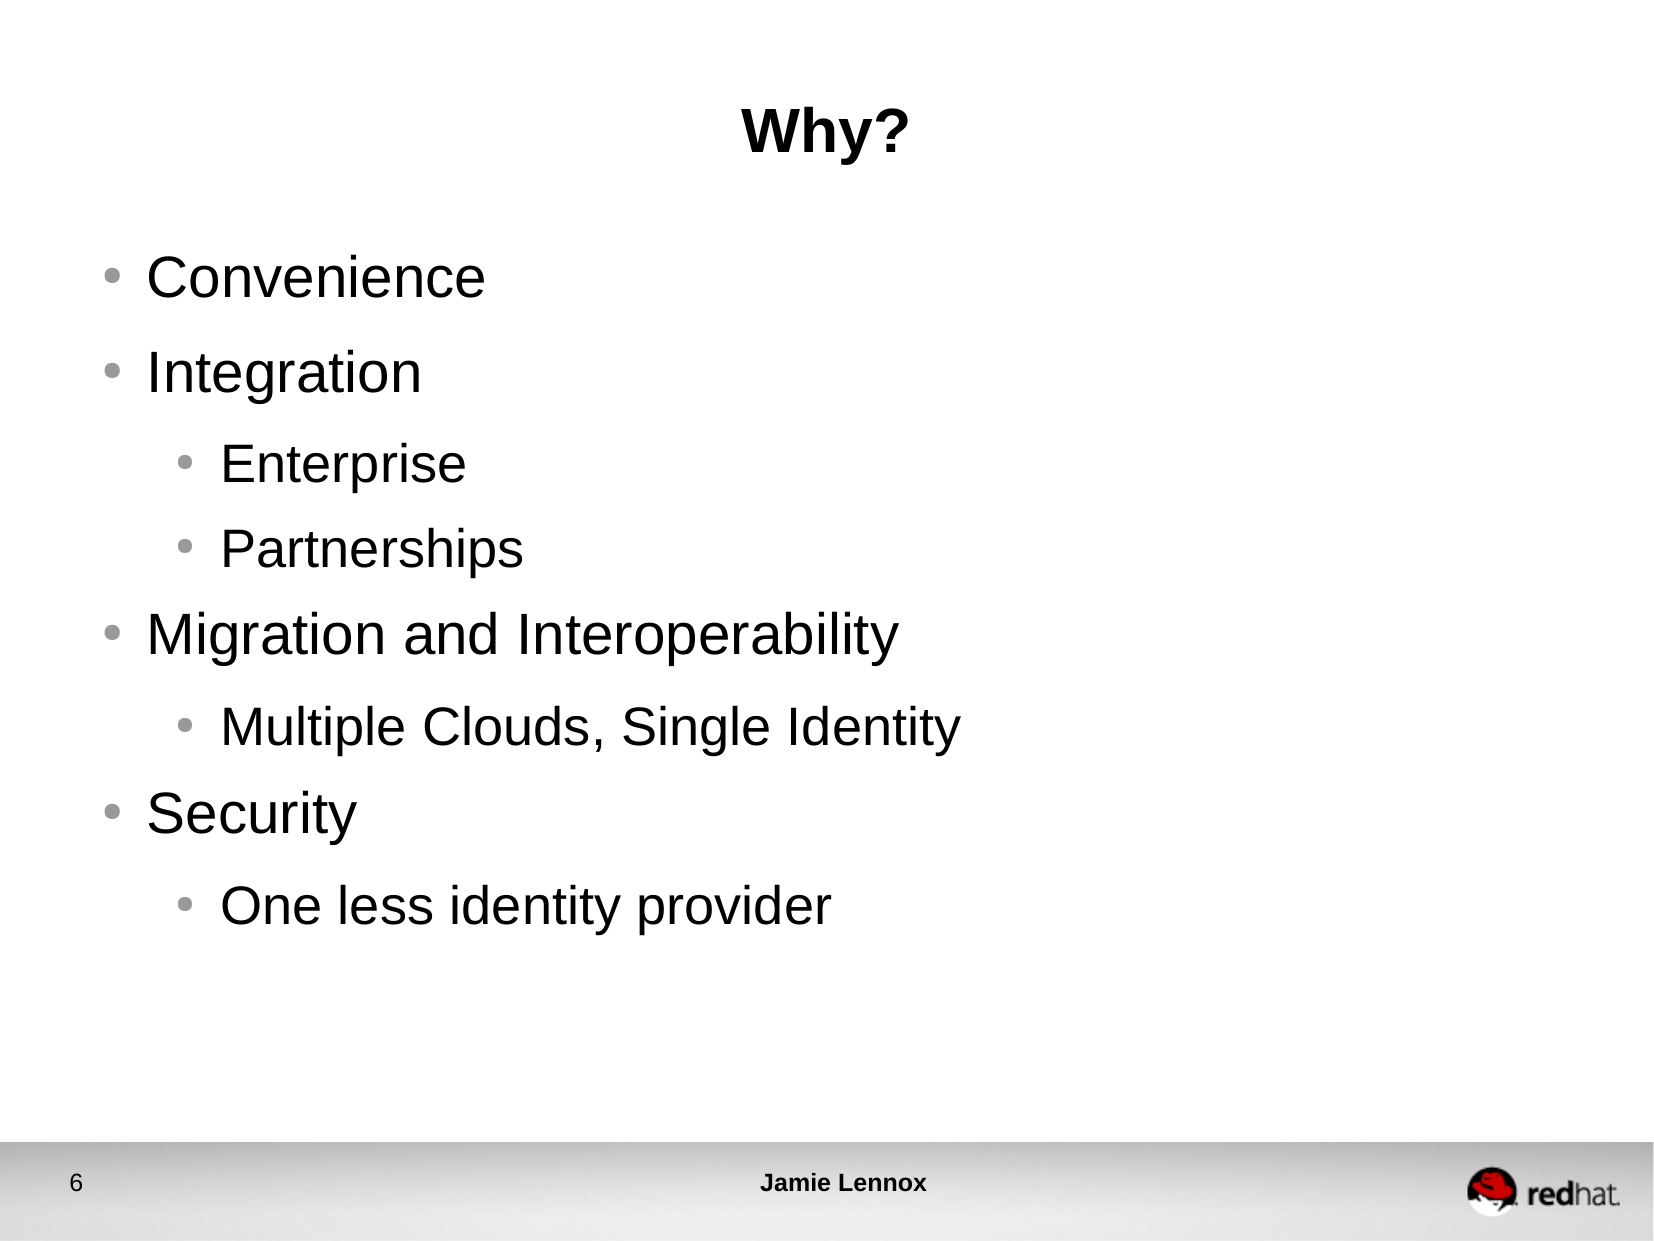

# Why?
Convenience
Integration
Enterprise
Partnerships
Migration and Interoperability
Multiple Clouds, Single Identity
Security
One less identity provider